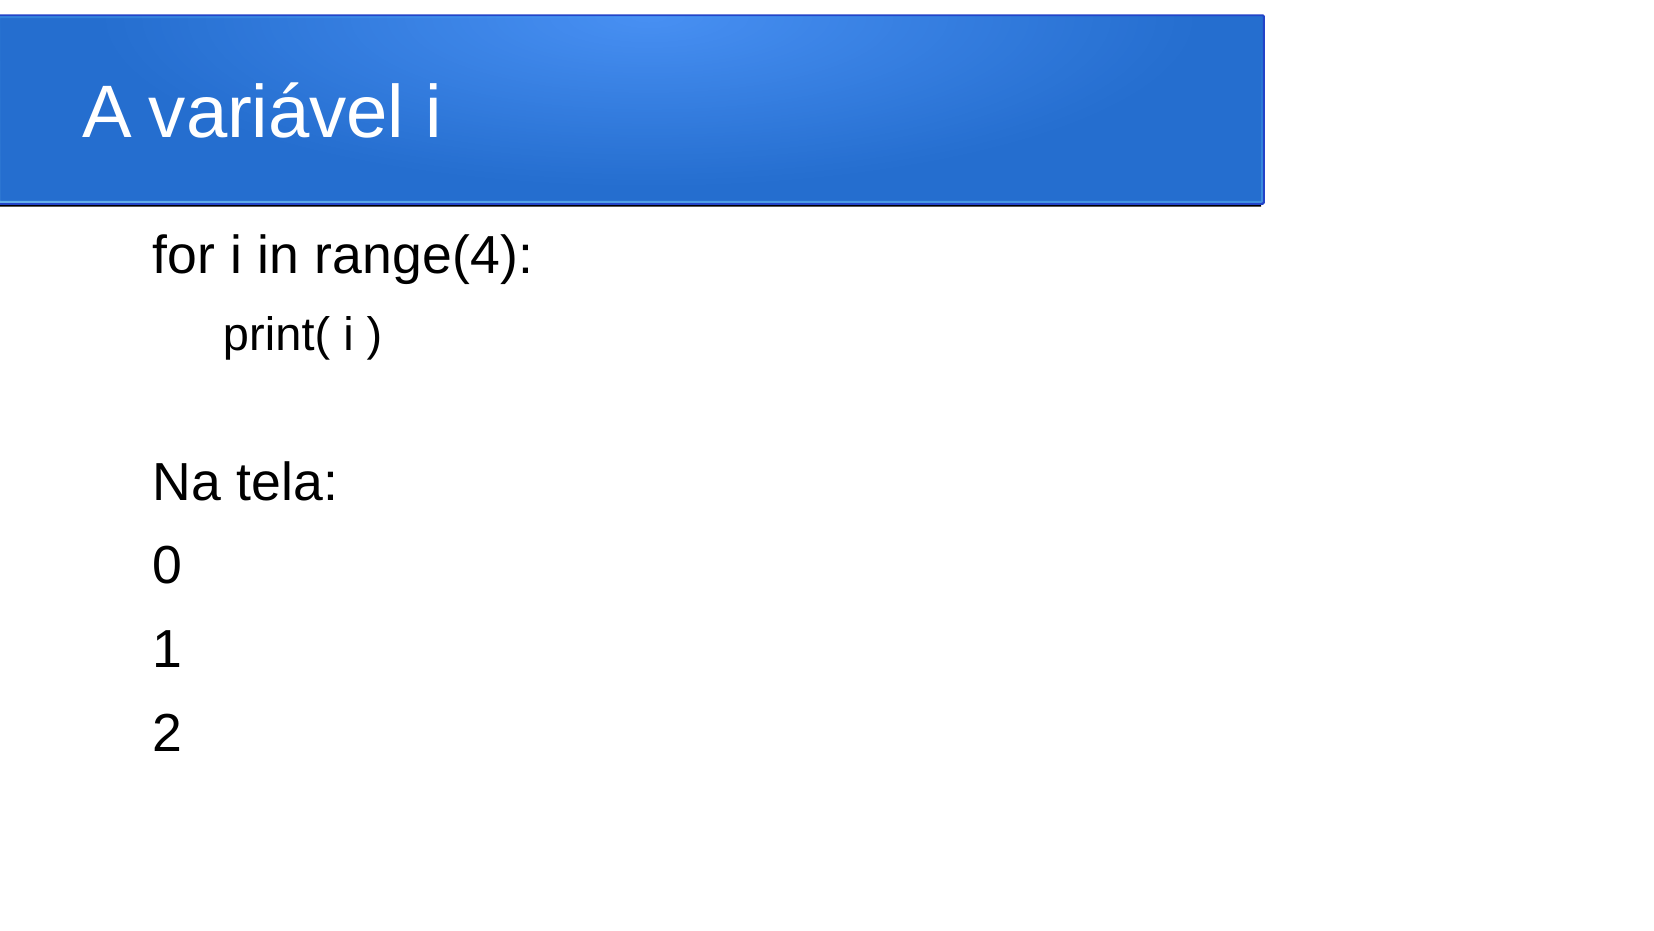

# A variável i
for i in range(4):
print( i )
Na tela:
0
1
2